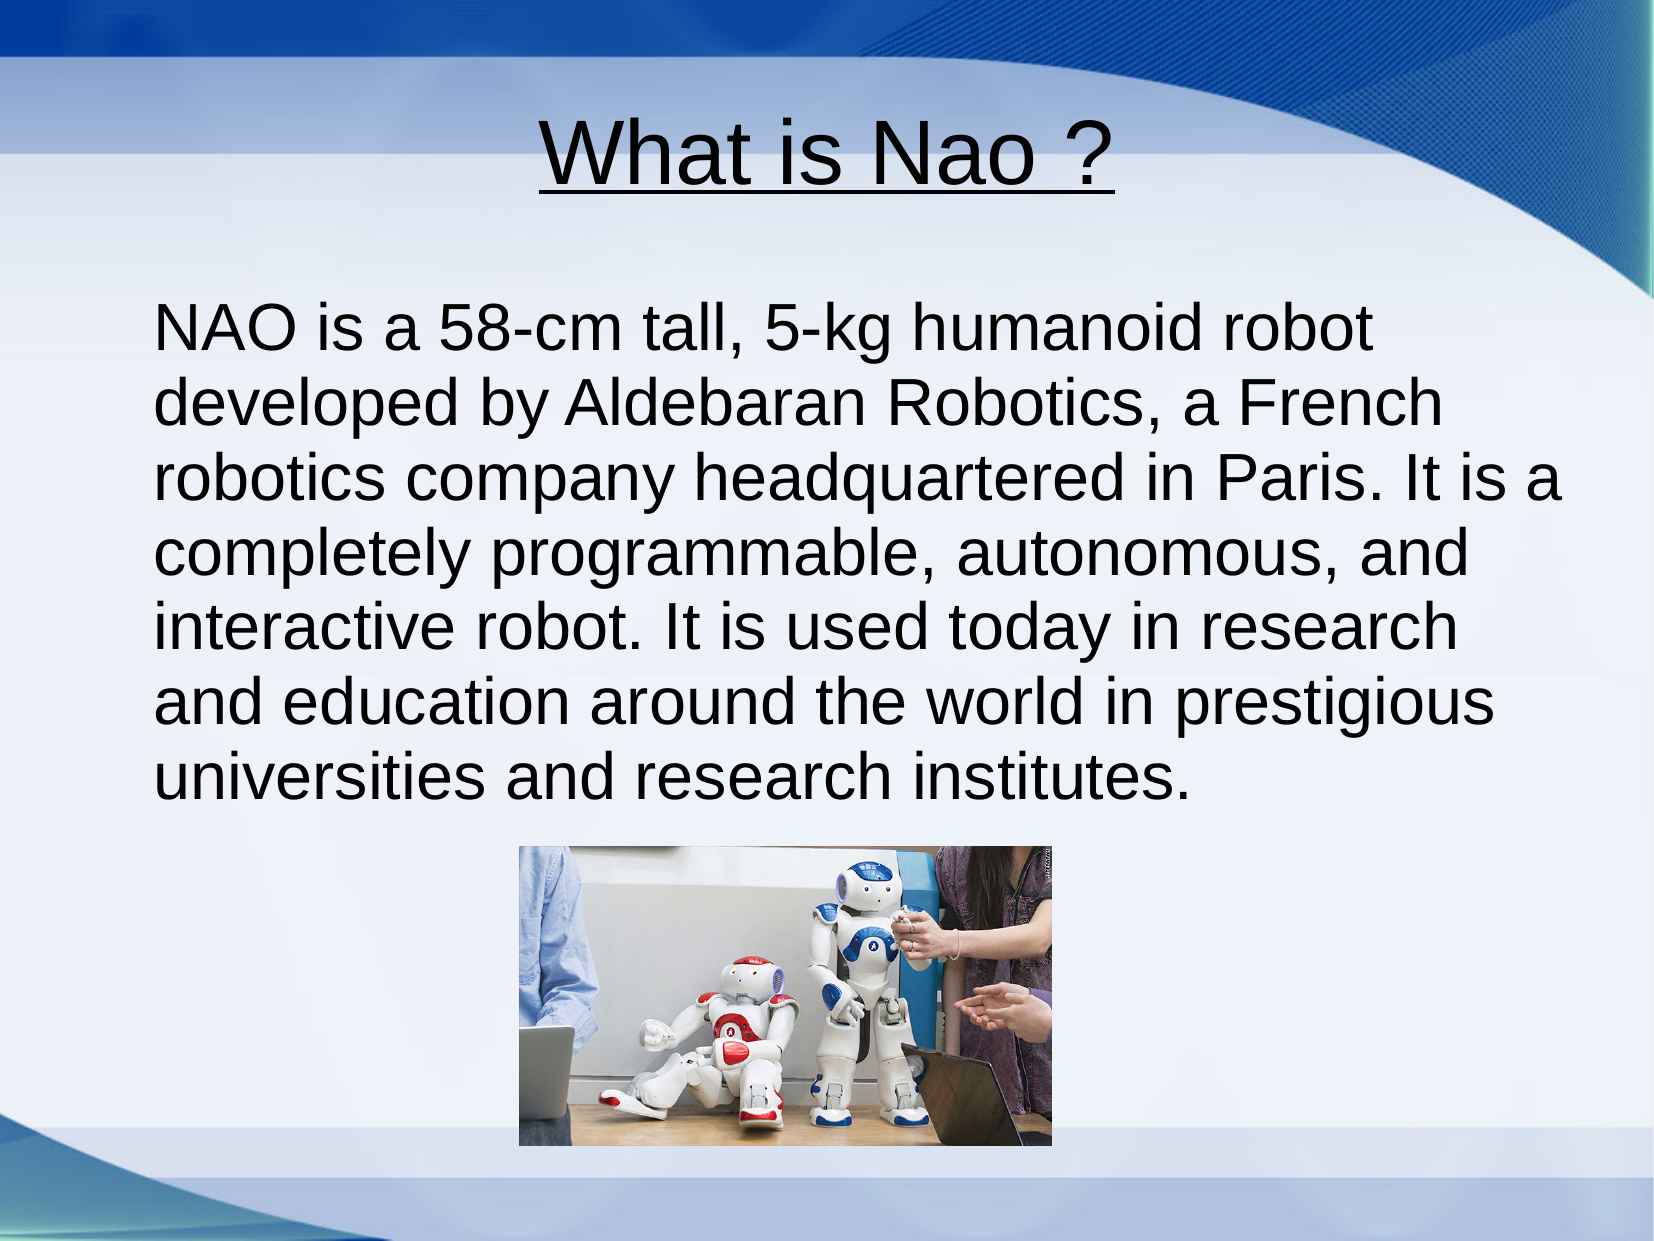

# What is Nao ?
NAO is a 58-cm tall, 5-kg humanoid robot developed by Aldebaran Robotics, a French robotics company headquartered in Paris. It is a completely programmable, autonomous, and interactive robot. It is used today in research and education around the world in prestigious universities and research institutes.